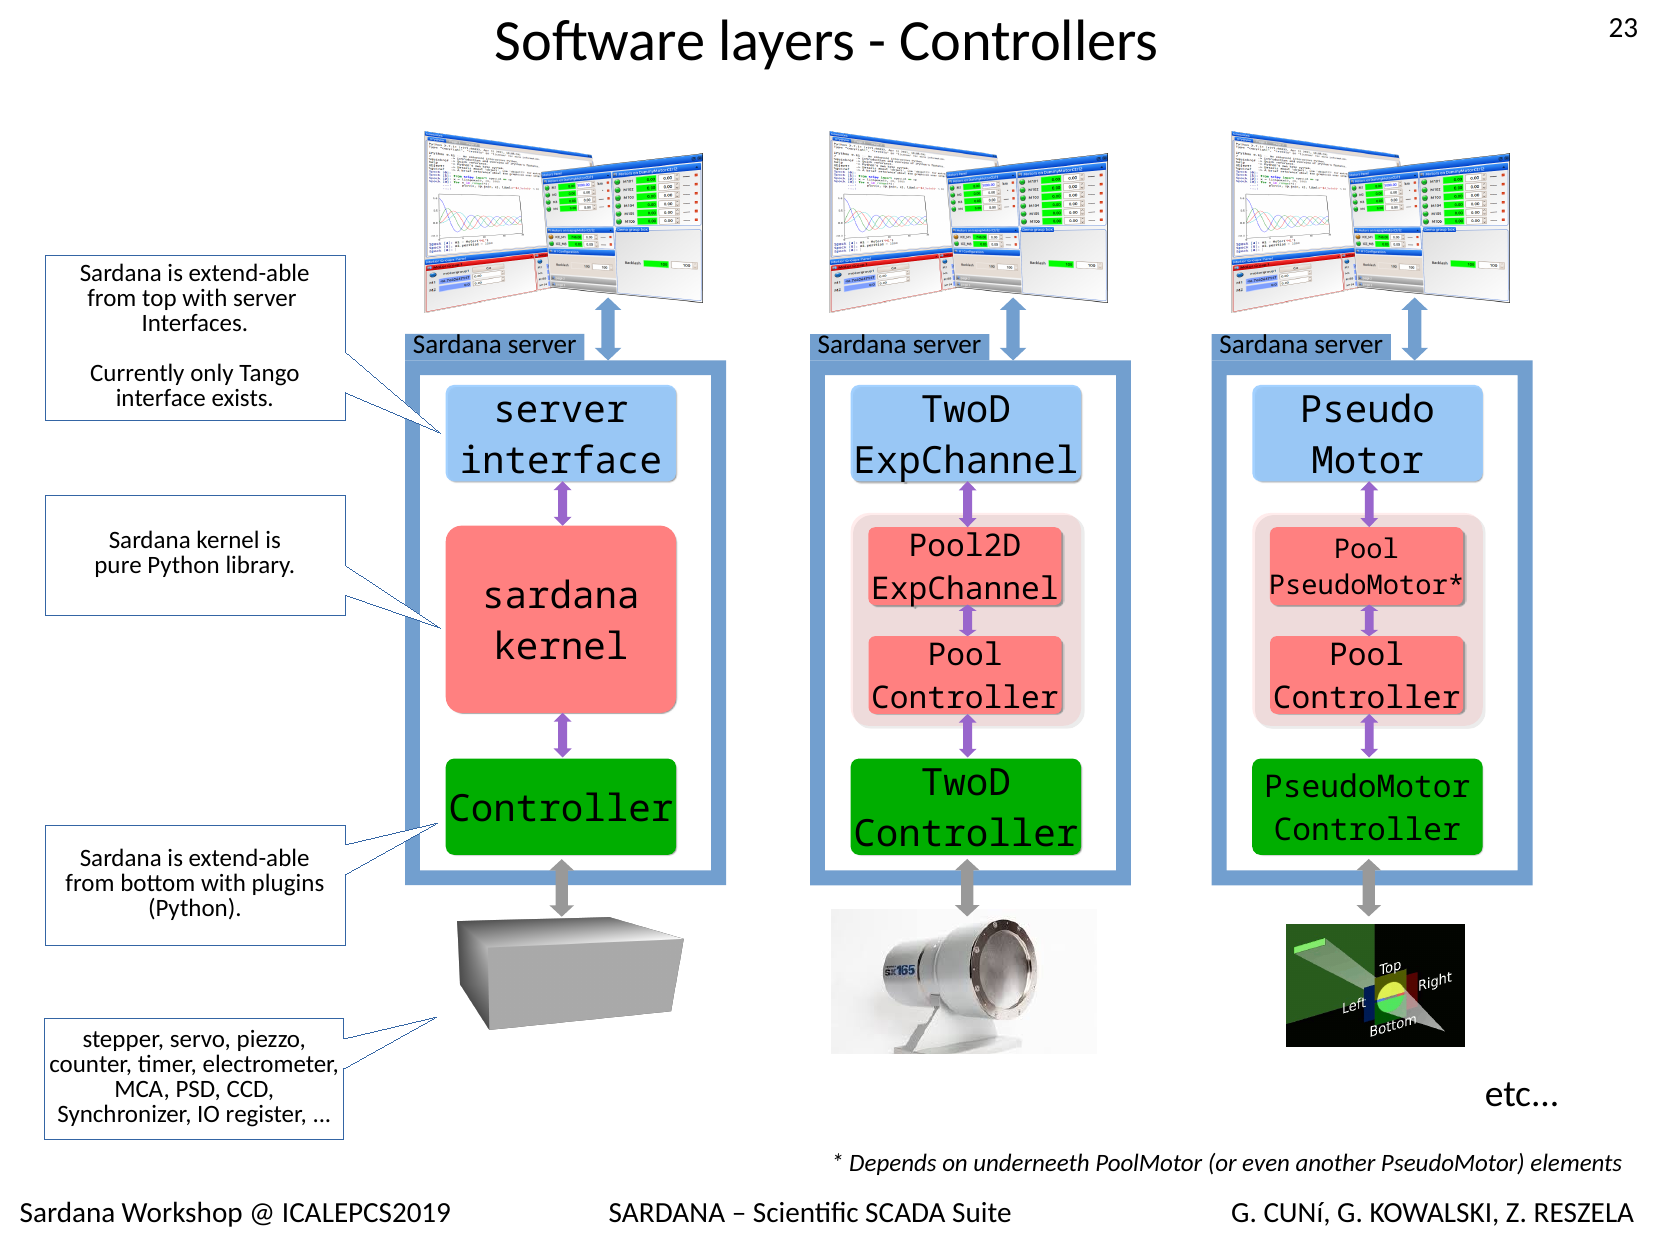

# Software layers - Controllers
23
Sardana is extend-able
from top with server
Interfaces.
Currently only Tango
interface exists.
Sardana server
Sardana server
Sardana server
server
interface
TwoD
ExpChannel
Pseudo
Motor
Sardana kernel is
pure Python library.
sardana
kernel
Pool2D
ExpChannel
Pool
PseudoMotor*
Pool
Controller
Pool
Controller
Controller
TwoD
Controller
PseudoMotor
Controller
Sardana is extend-able
from bottom with plugins
(Python).
stepper, servo, piezzo,
counter, timer, electrometer,
MCA, PSD, CCD,
Synchronizer, IO register, ...
etc...
* Depends on underneeth PoolMotor (or even another PseudoMotor) elements